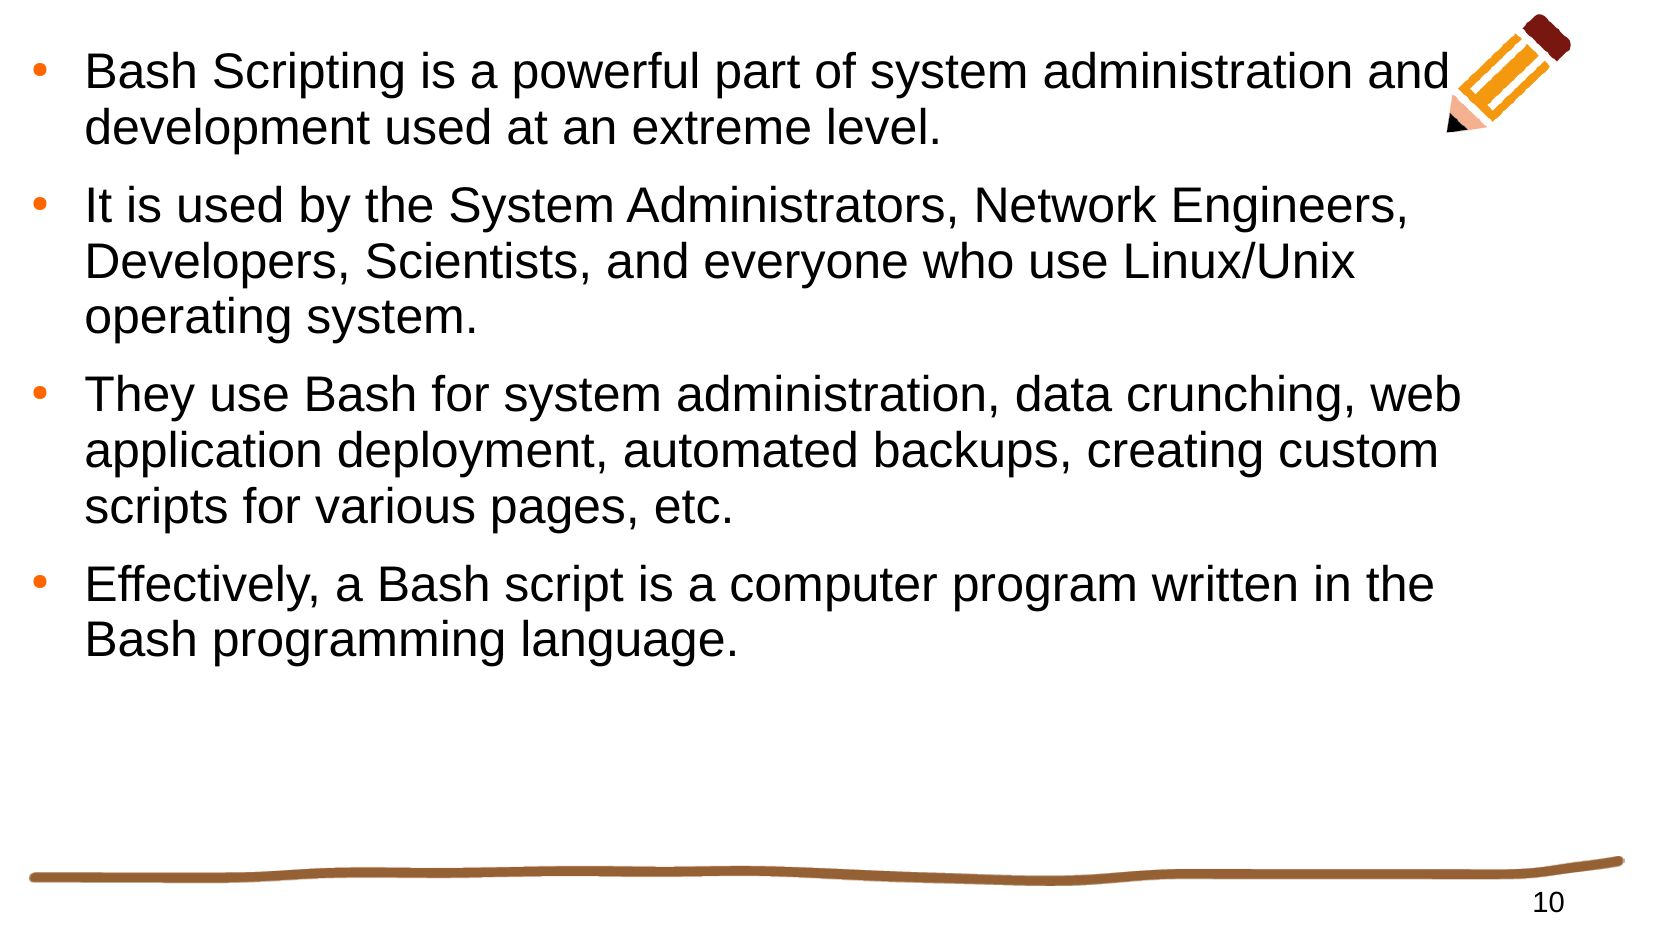

# Bash Scripting is a powerful part of system administration and development used at an extreme level.
It is used by the System Administrators, Network Engineers, Developers, Scientists, and everyone who use Linux/Unix operating system.
They use Bash for system administration, data crunching, web application deployment, automated backups, creating custom scripts for various pages, etc.
Effectively, a Bash script is a computer program written in the Bash programming language.
10